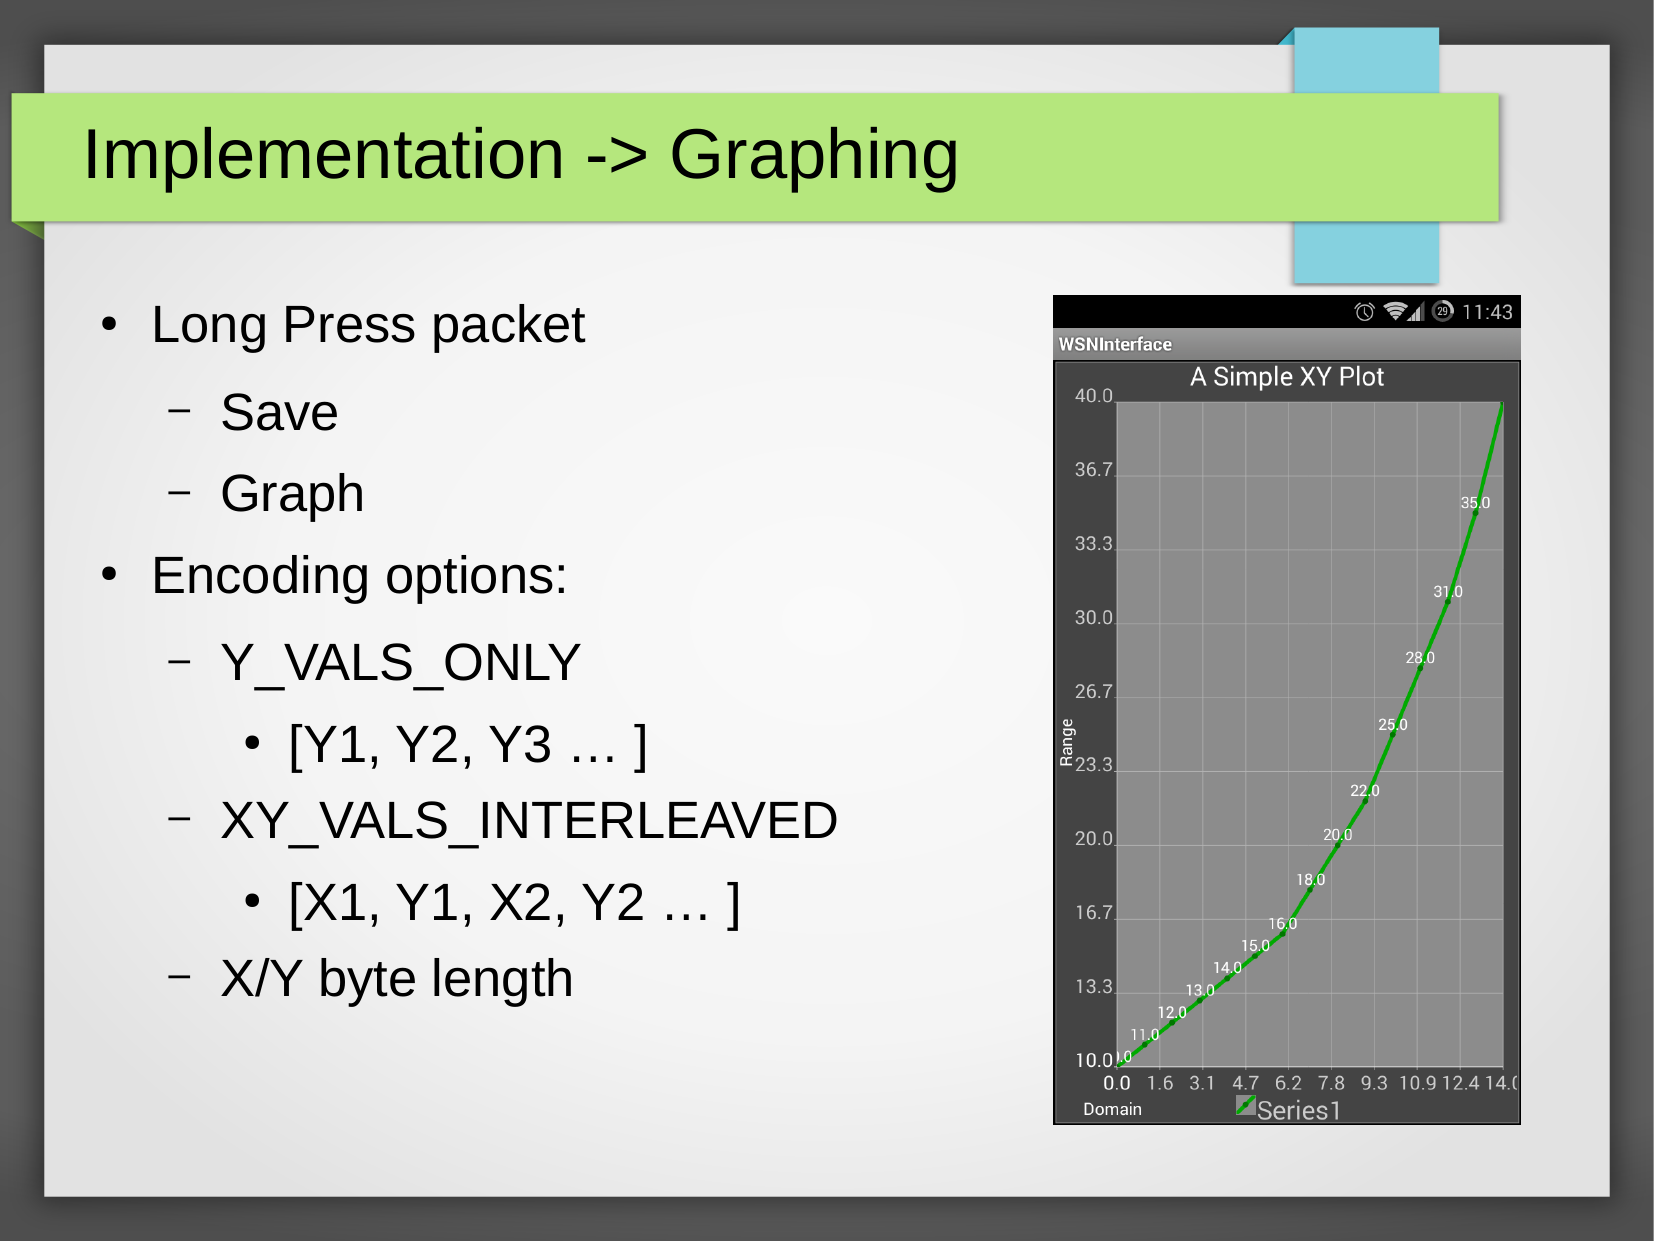

# Implementation -> Graphing
Long Press packet
Save
Graph
Encoding options:
Y_VALS_ONLY
[Y1, Y2, Y3 … ]
XY_VALS_INTERLEAVED
[X1, Y1, X2, Y2 … ]
X/Y byte length